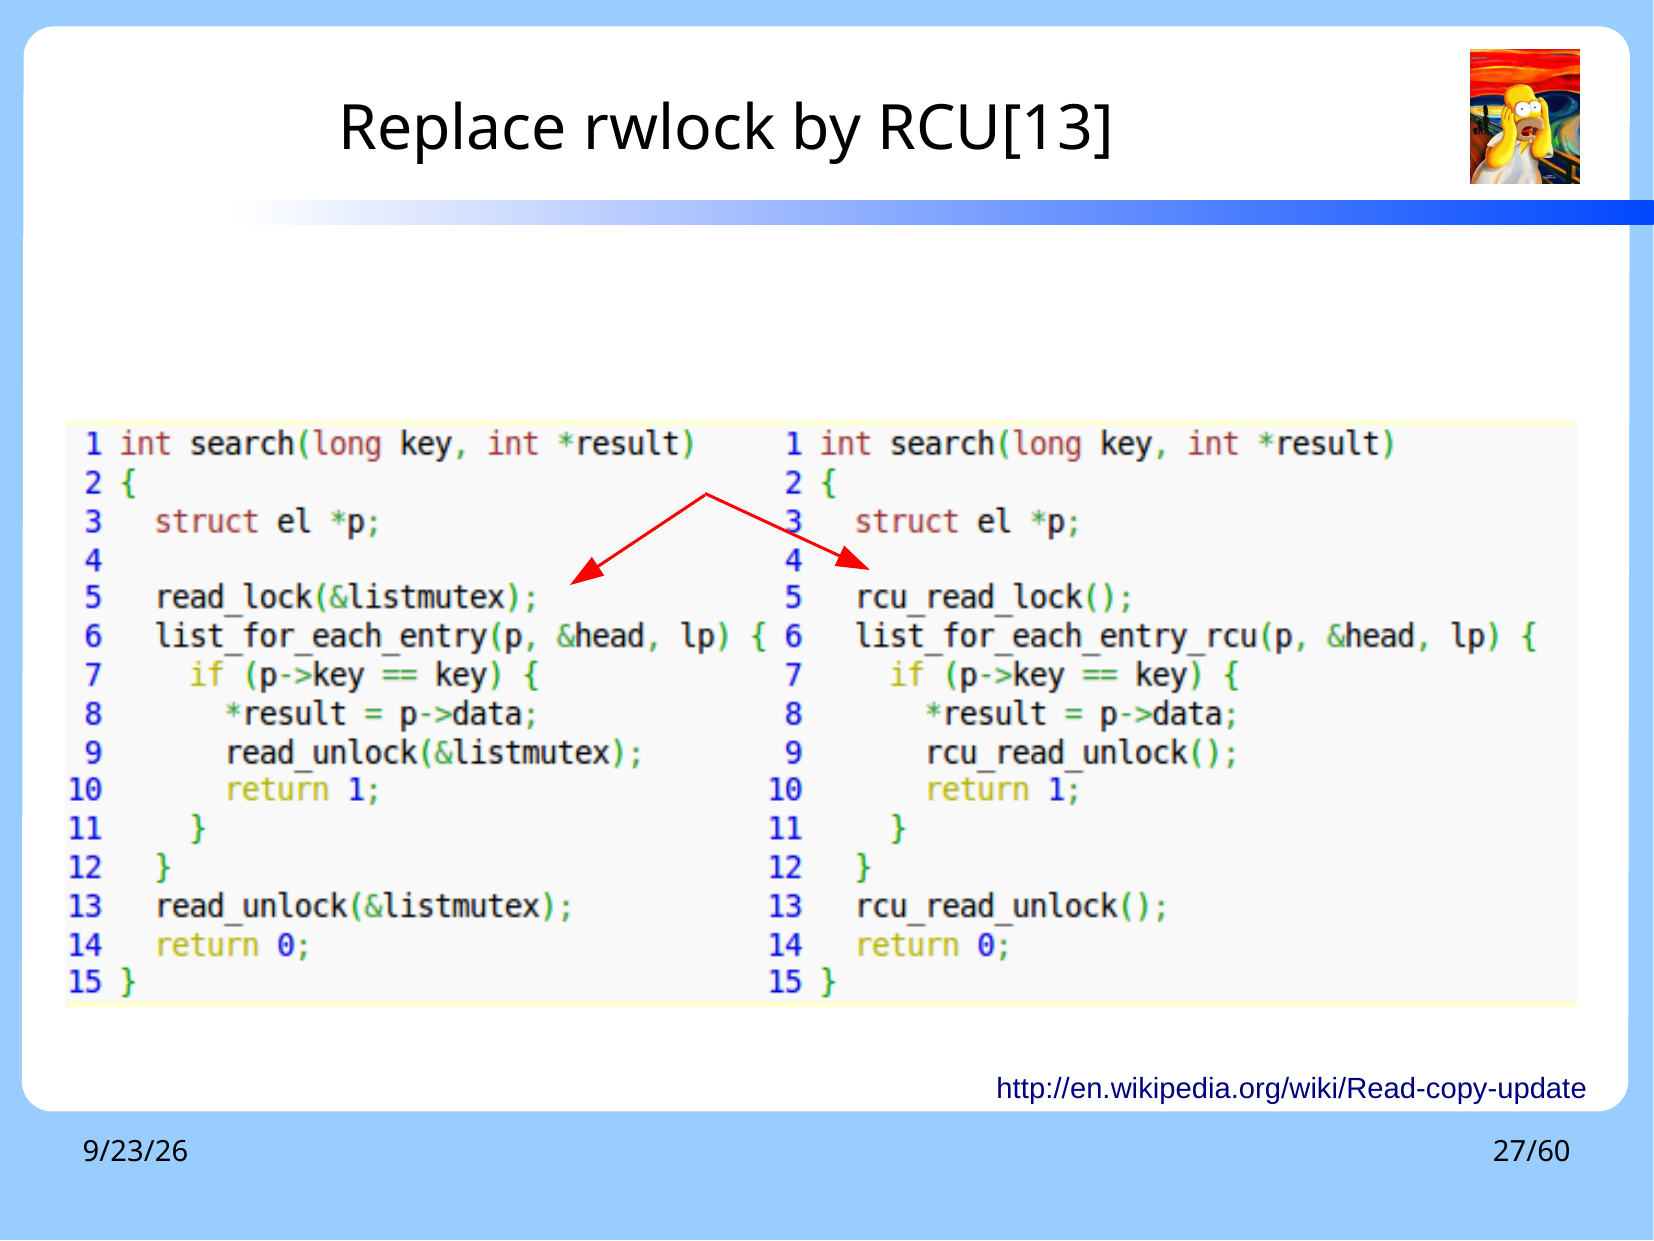

# Replace rwlock by RCU[13]
http://en.wikipedia.org/wiki/Read-copy-update
27